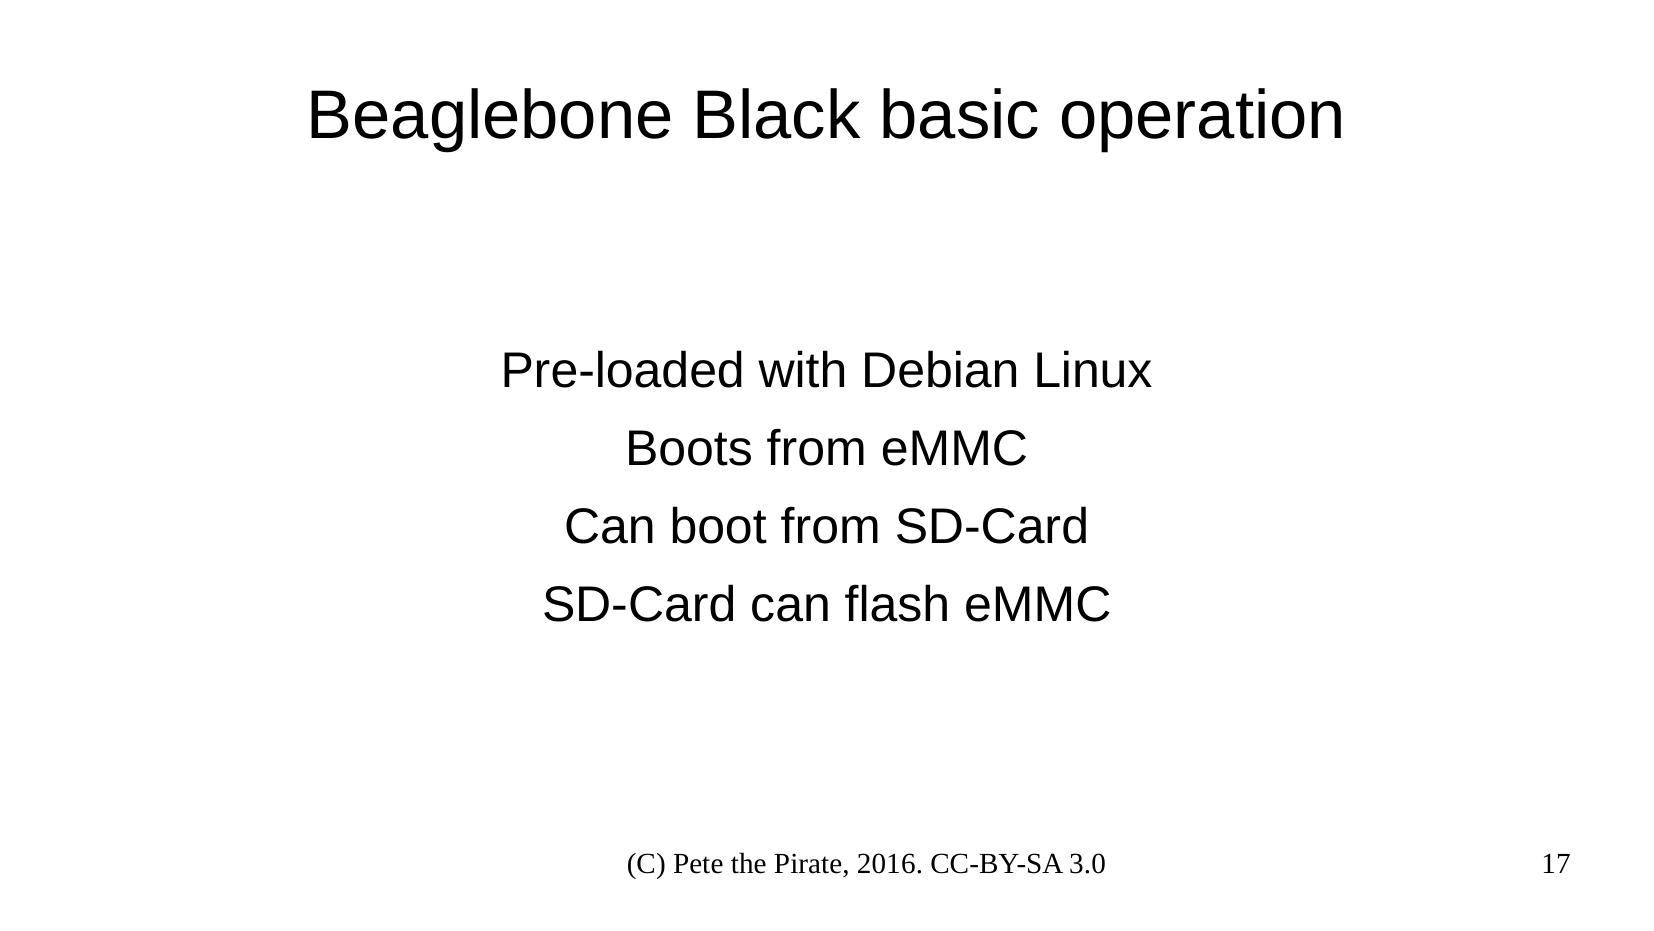

# Beaglebone Black basic operation
Pre-loaded with Debian Linux
Boots from eMMC
Can boot from SD-Card
SD-Card can flash eMMC
(C) Pete the Pirate, 2016. CC-BY-SA 3.0
17